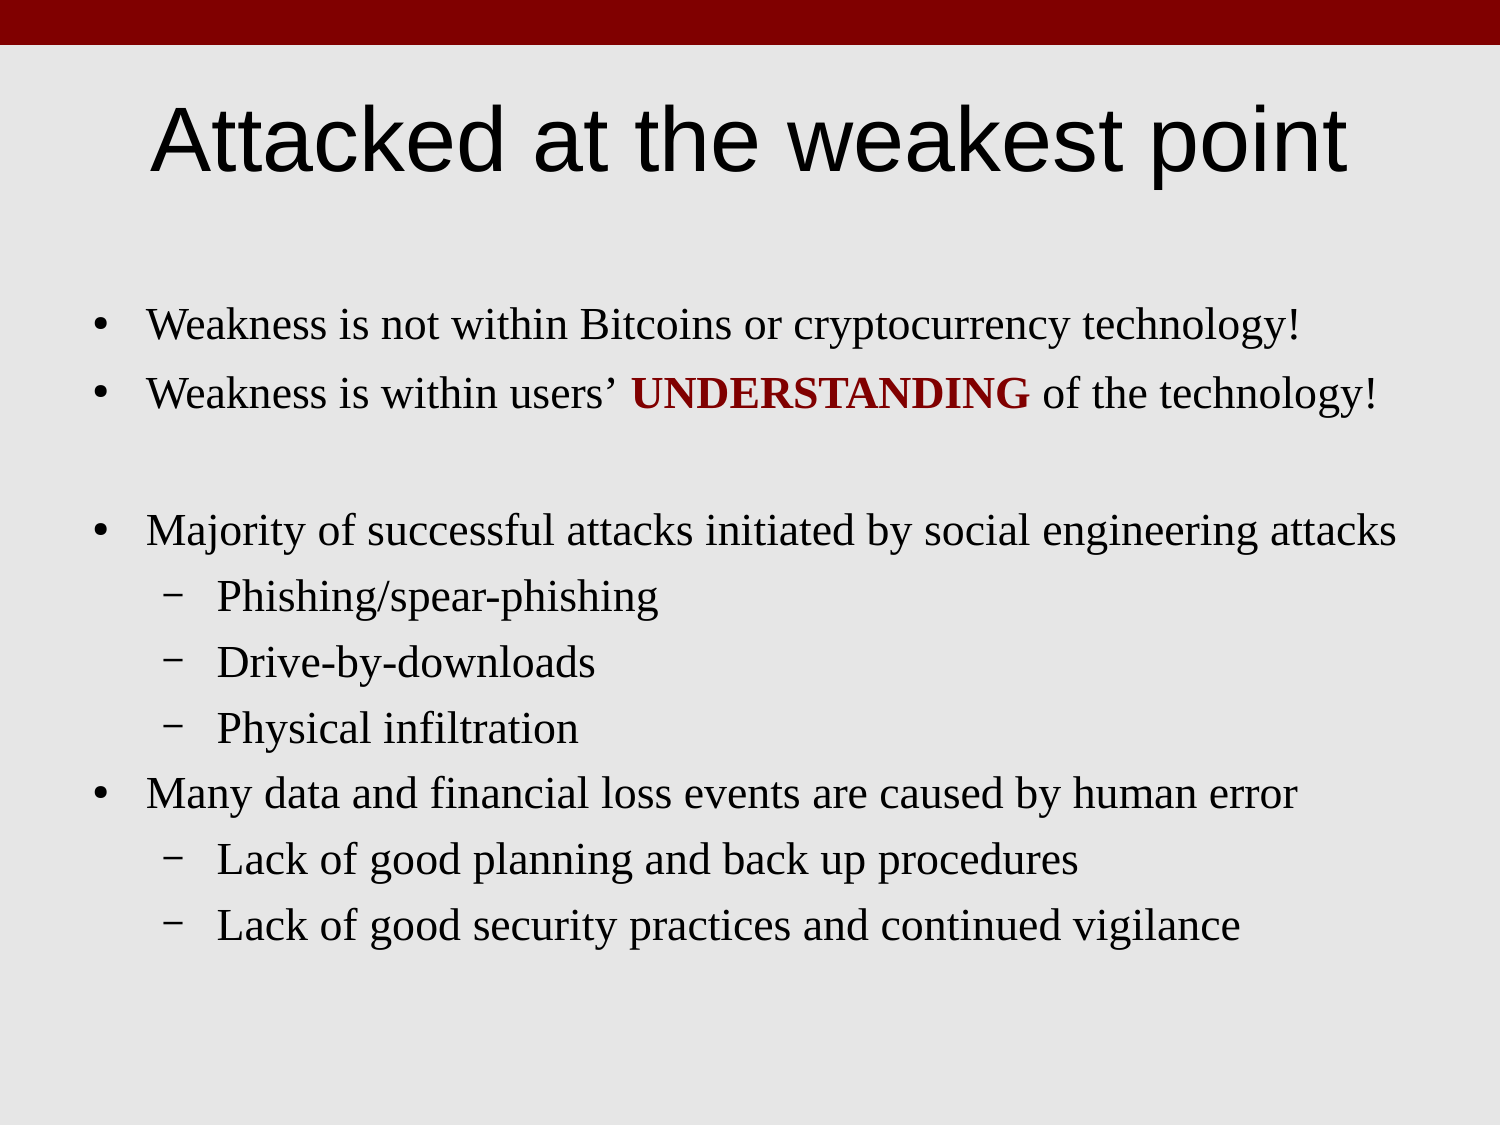

# Attacked at the weakest point
Weakness is not within Bitcoins or cryptocurrency technology!
Weakness is within users’ UNDERSTANDING of the technology!
Majority of successful attacks initiated by social engineering attacks
Phishing/spear-phishing
Drive-by-downloads
Physical infiltration
Many data and financial loss events are caused by human error
Lack of good planning and back up procedures
Lack of good security practices and continued vigilance